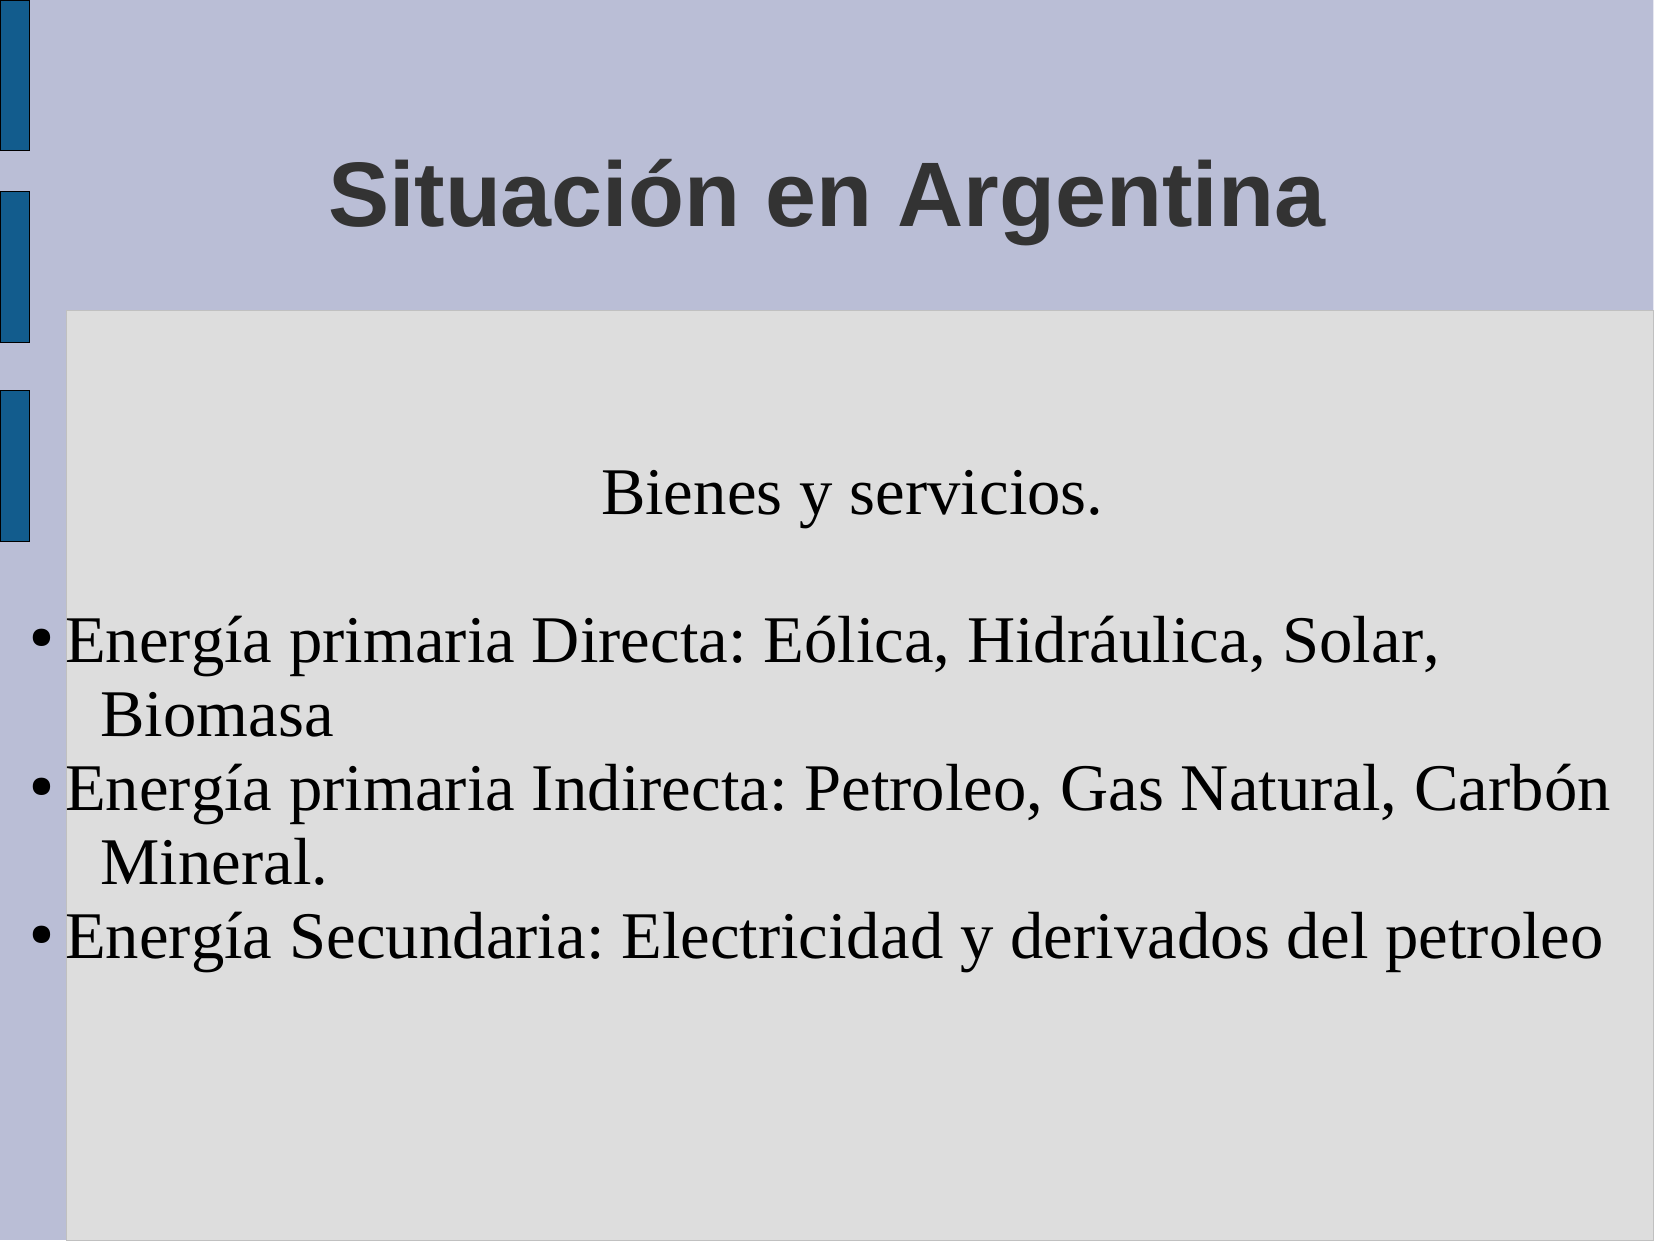

# Situación en Argentina
 Bienes y servicios.
Energía primaria Directa: Eólica, Hidráulica, Solar, Biomasa
Energía primaria Indirecta: Petroleo, Gas Natural, Carbón Mineral.
Energía Secundaria: Electricidad y derivados del petroleo